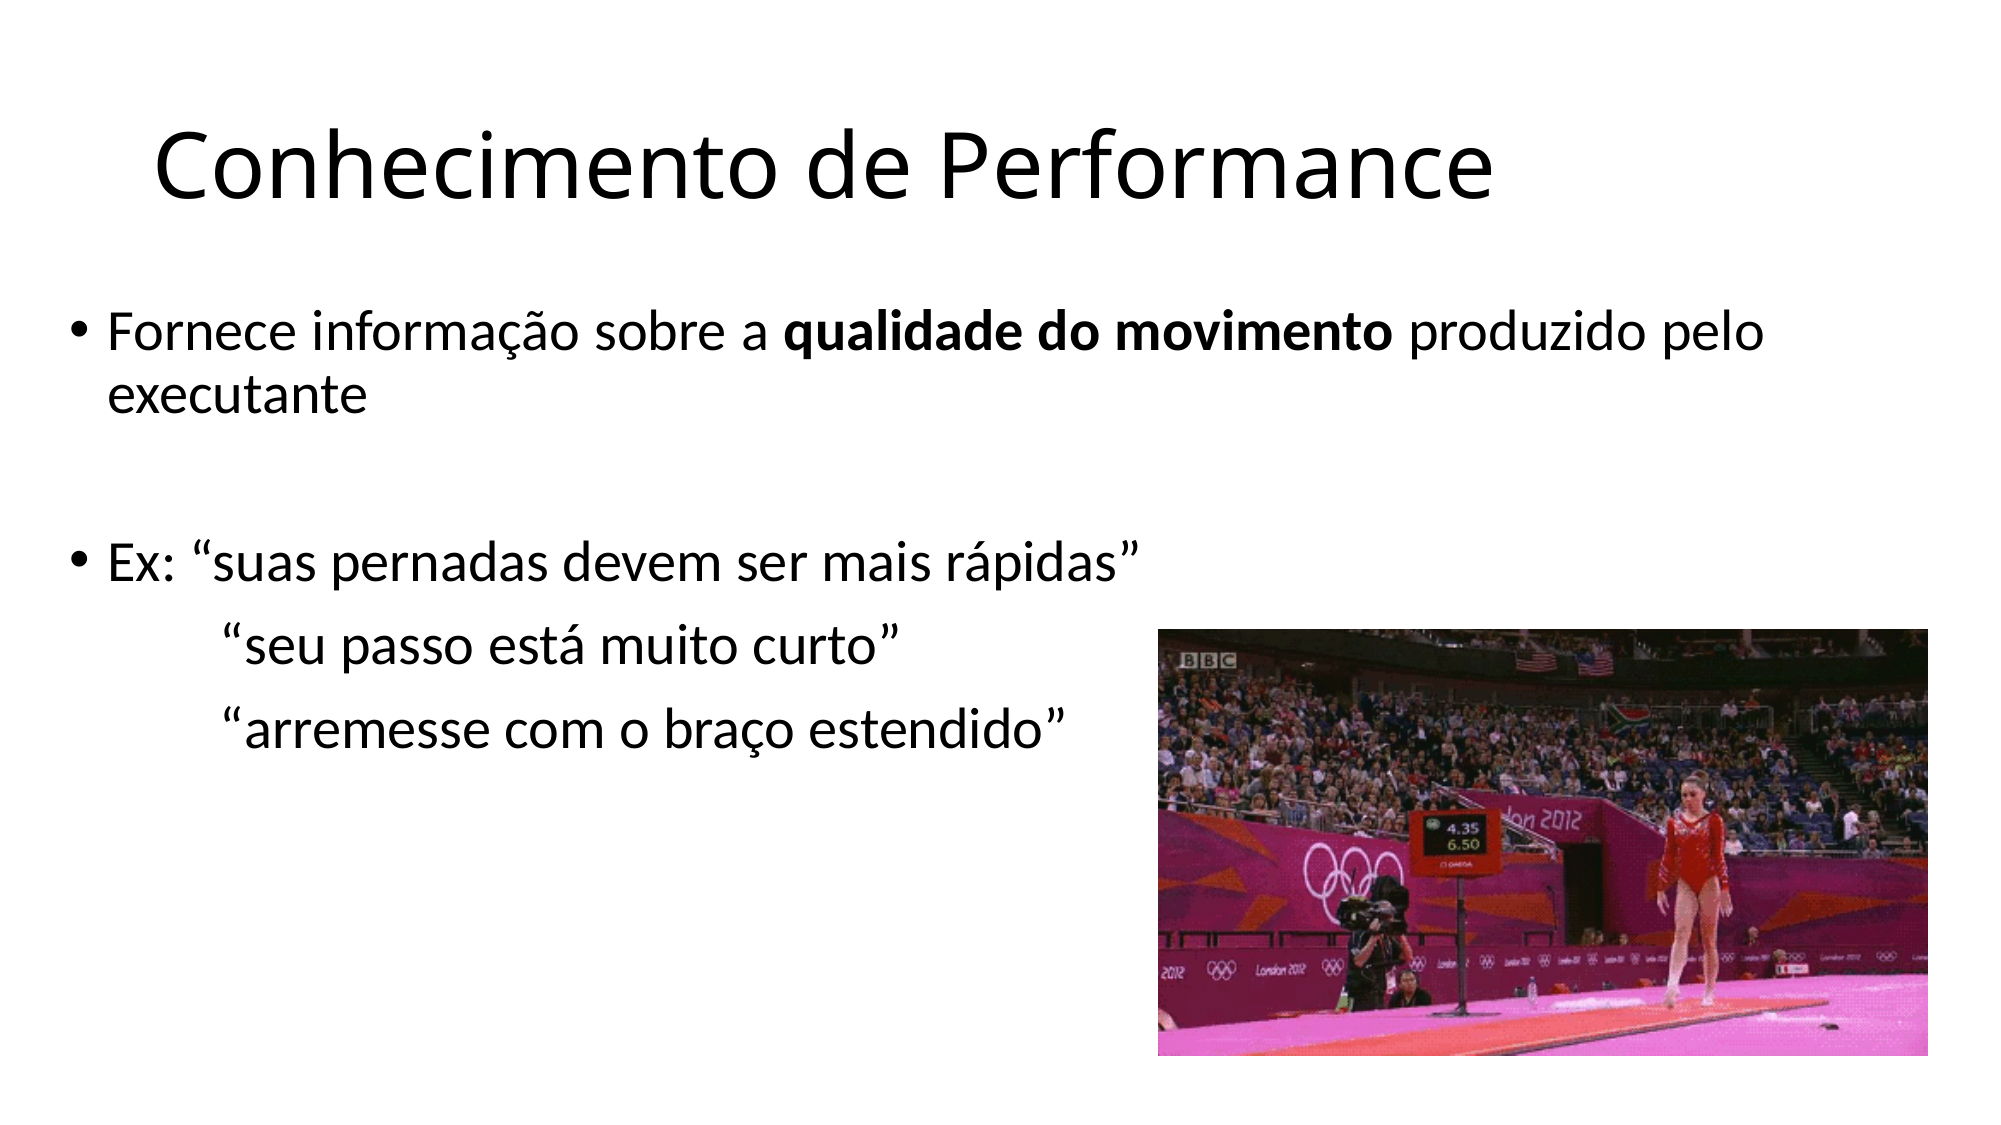

# Conhecimento de Performance
Fornece informação sobre a qualidade do movimento produzido pelo executante
Ex: “suas pernadas devem ser mais rápidas”
	“seu passo está muito curto”
	“arremesse com o braço estendido”